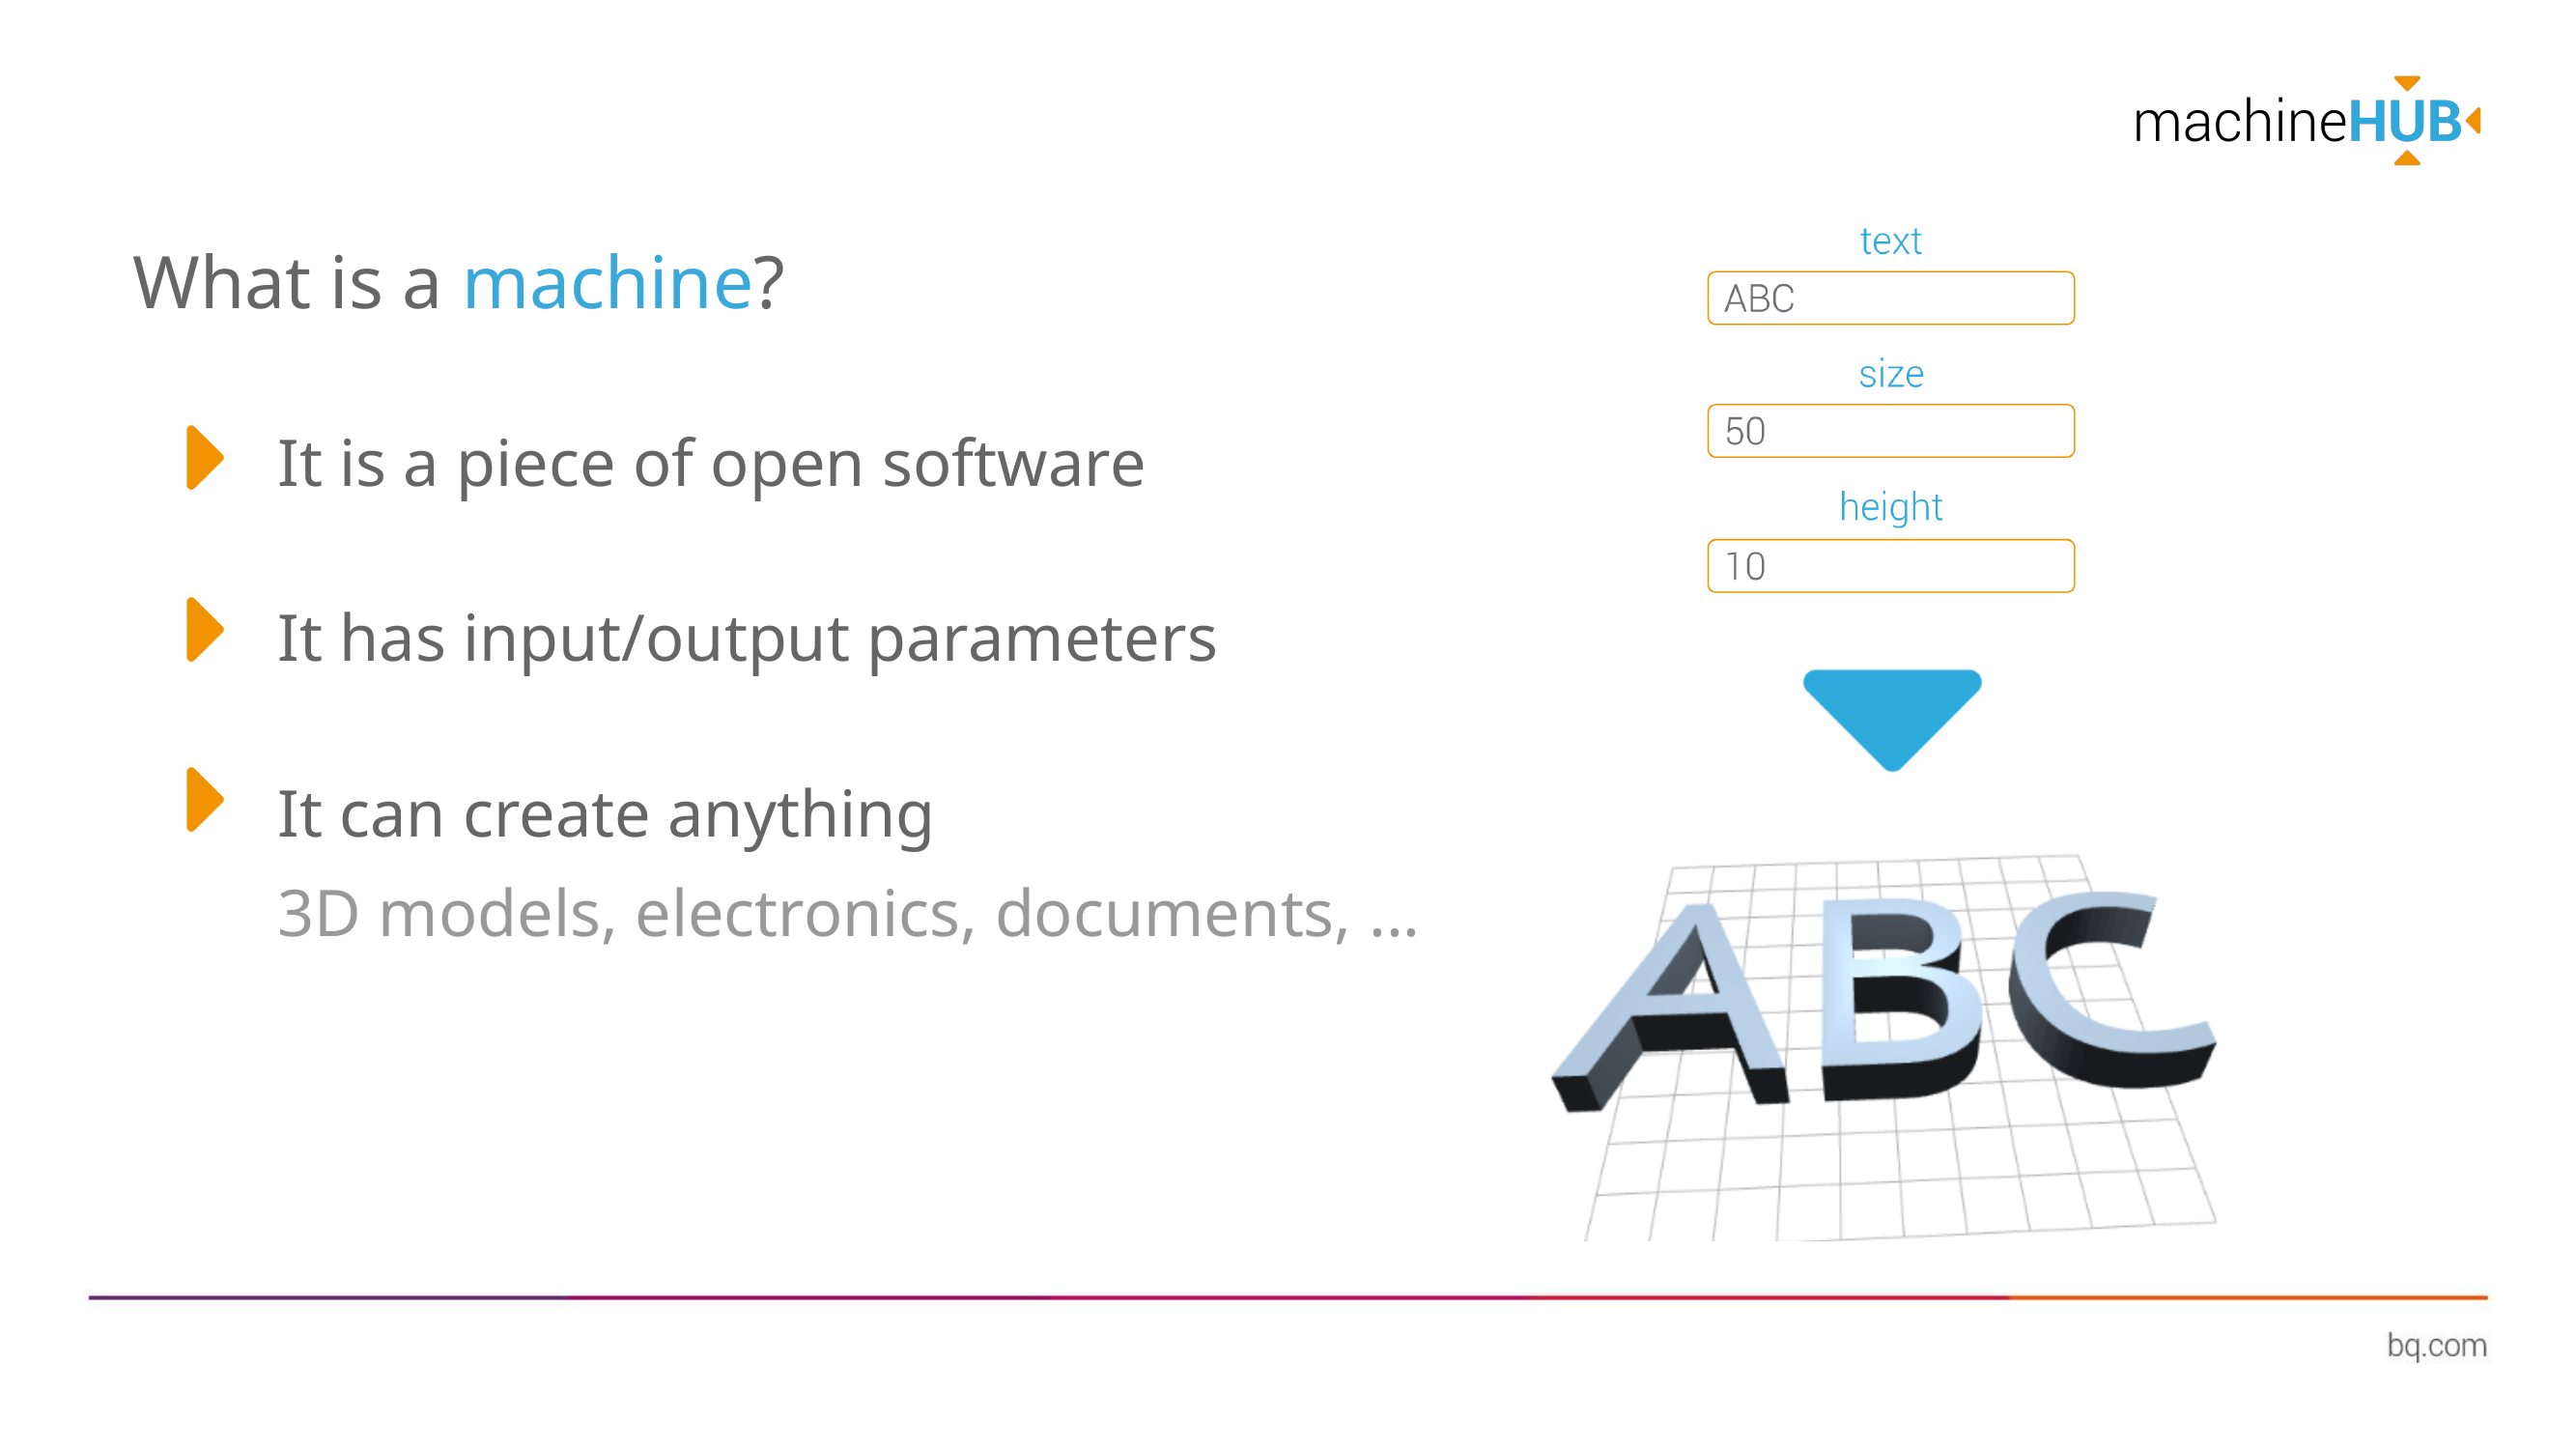

What is a machine?
		It is a piece of open software
		It has input/output parameters
		It can create anything
		3D models, electronics, documents, ...